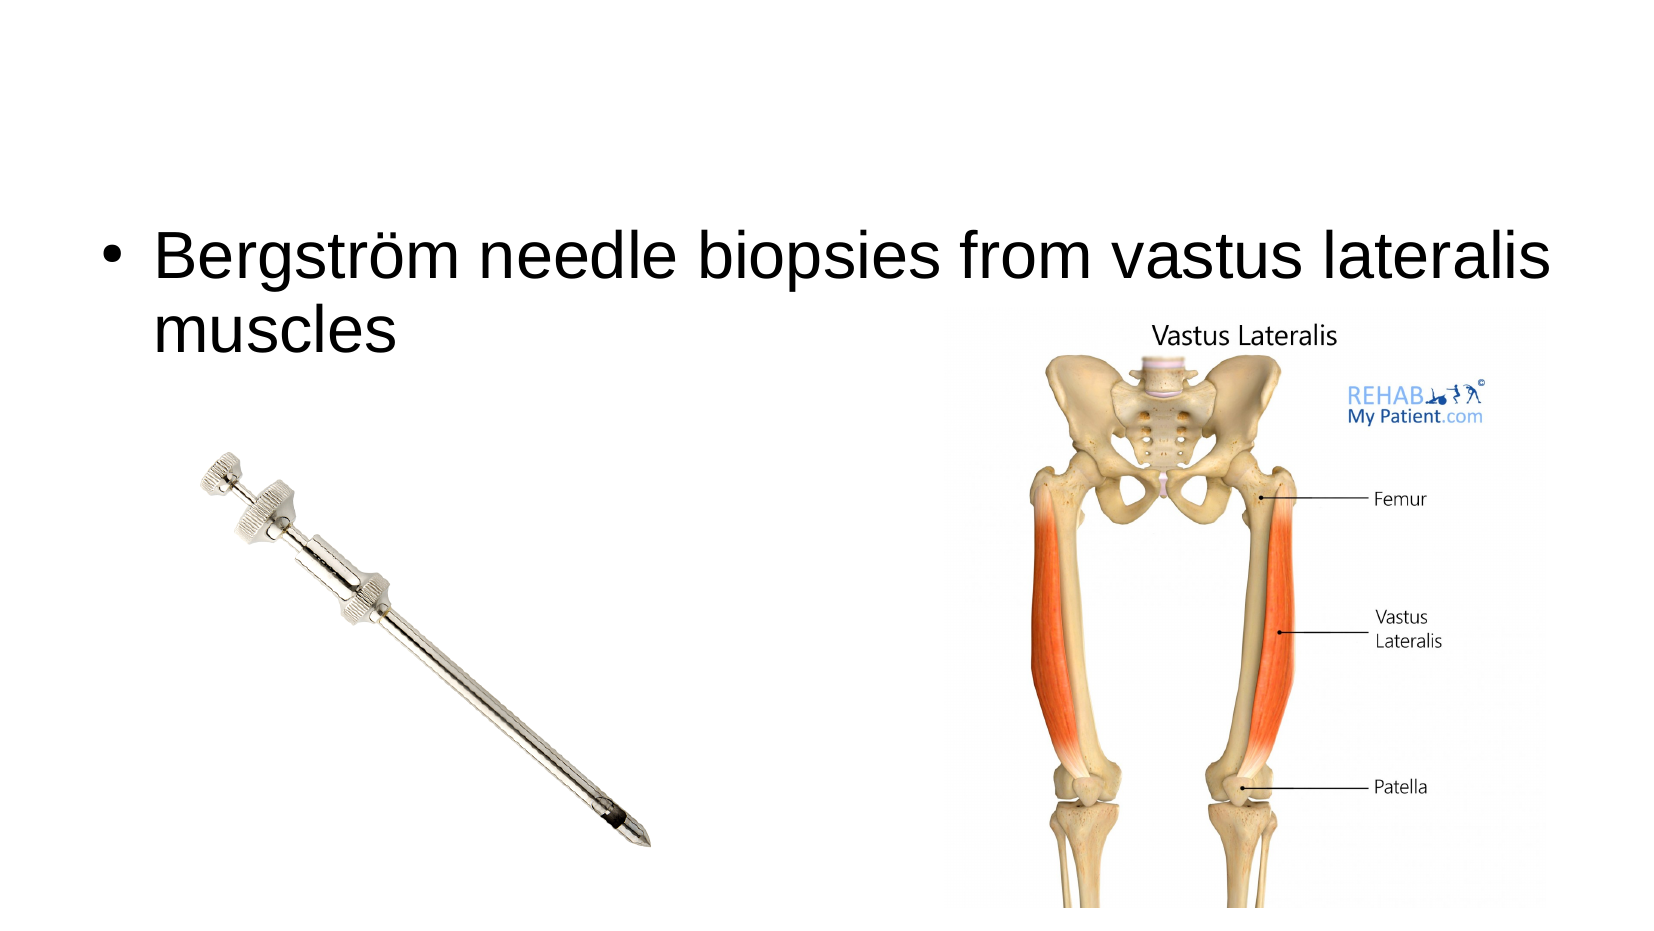

#
Bergström needle biopsies from vastus lateralis muscles